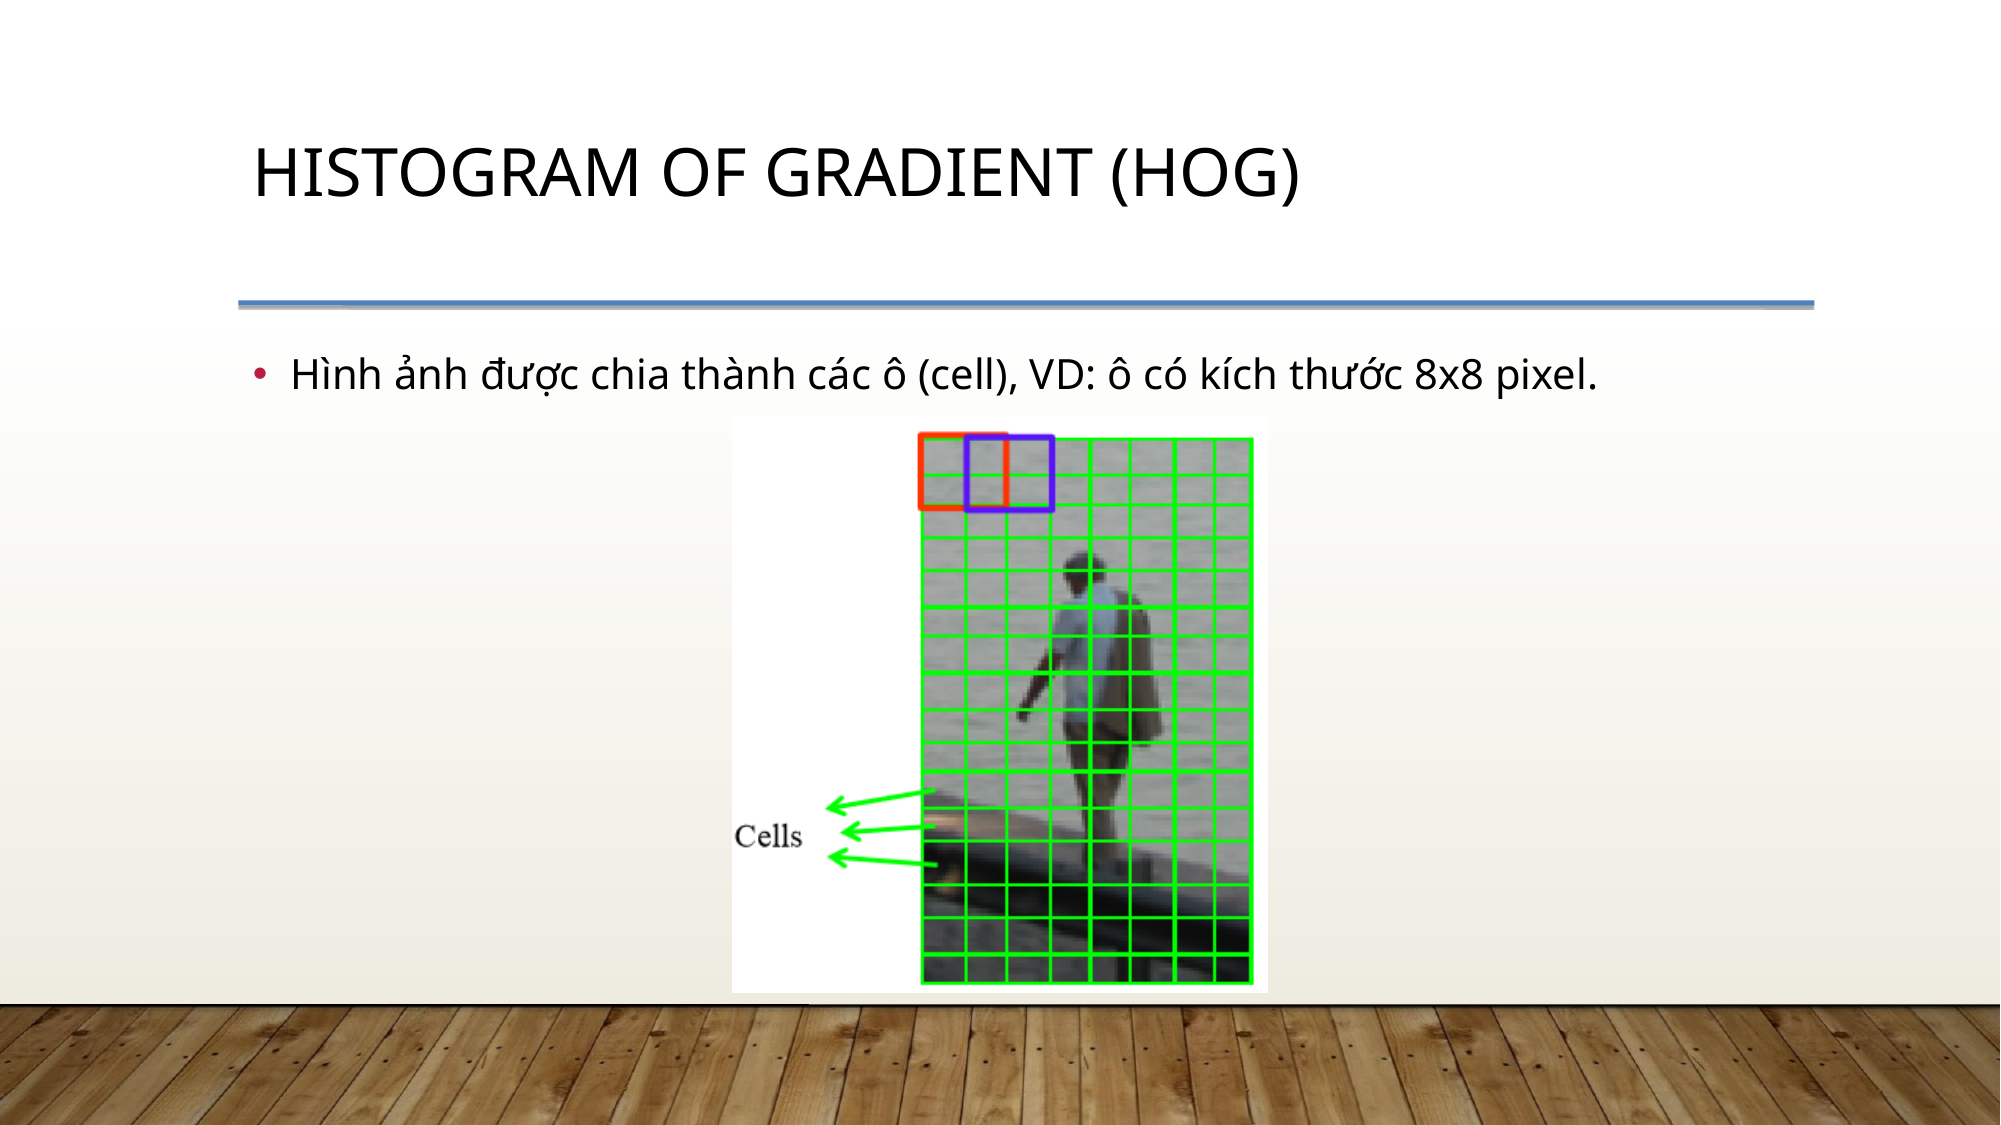

HISTOGRAM OF GRADIENT (HOG)
Hình ảnh được chia thành các ô (cell), VD: ô có kích thước 8x8 pixel.